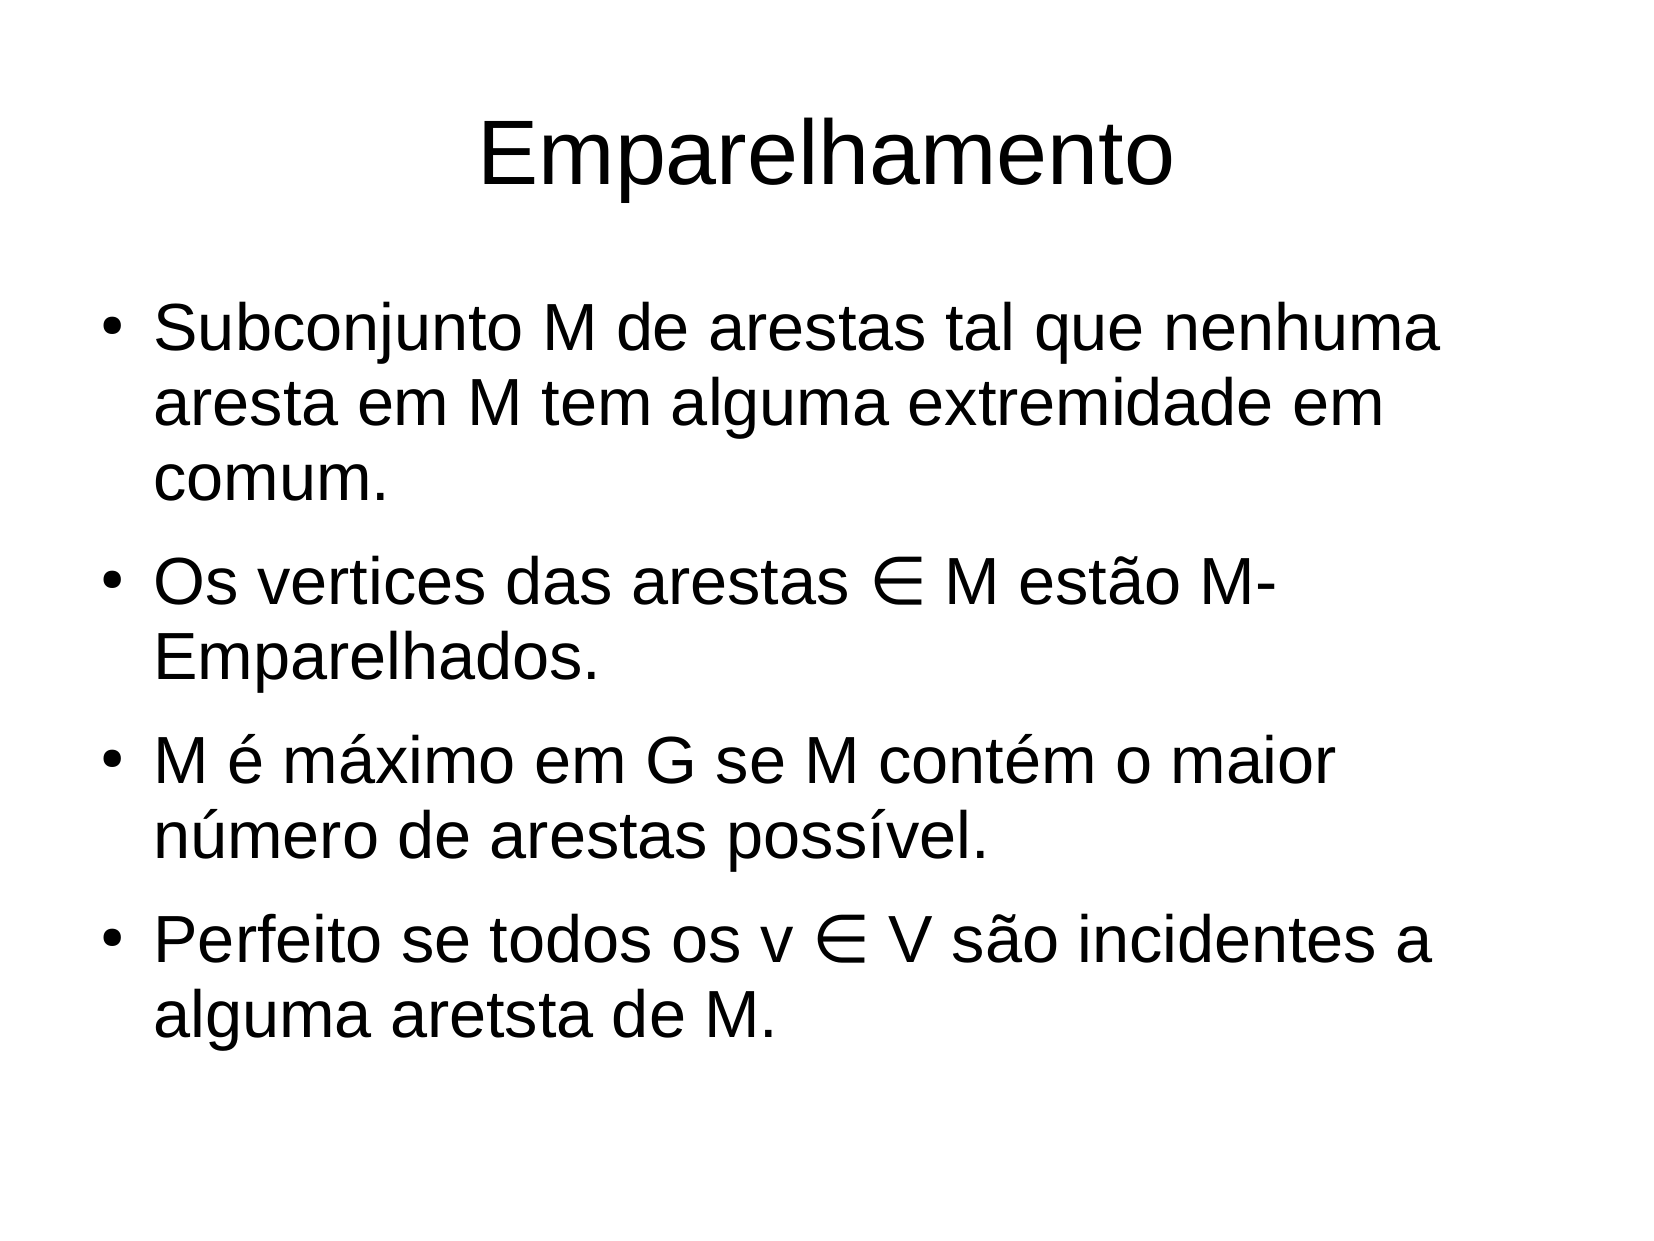

# Emparelhamento
Subconjunto M de arestas tal que nenhuma aresta em M tem alguma extremidade em comum.
Os vertices das arestas ∈ M estão M-Emparelhados.
M é máximo em G se M contém o maior número de arestas possível.
Perfeito se todos os v ∈ V são incidentes a alguma aretsta de M.